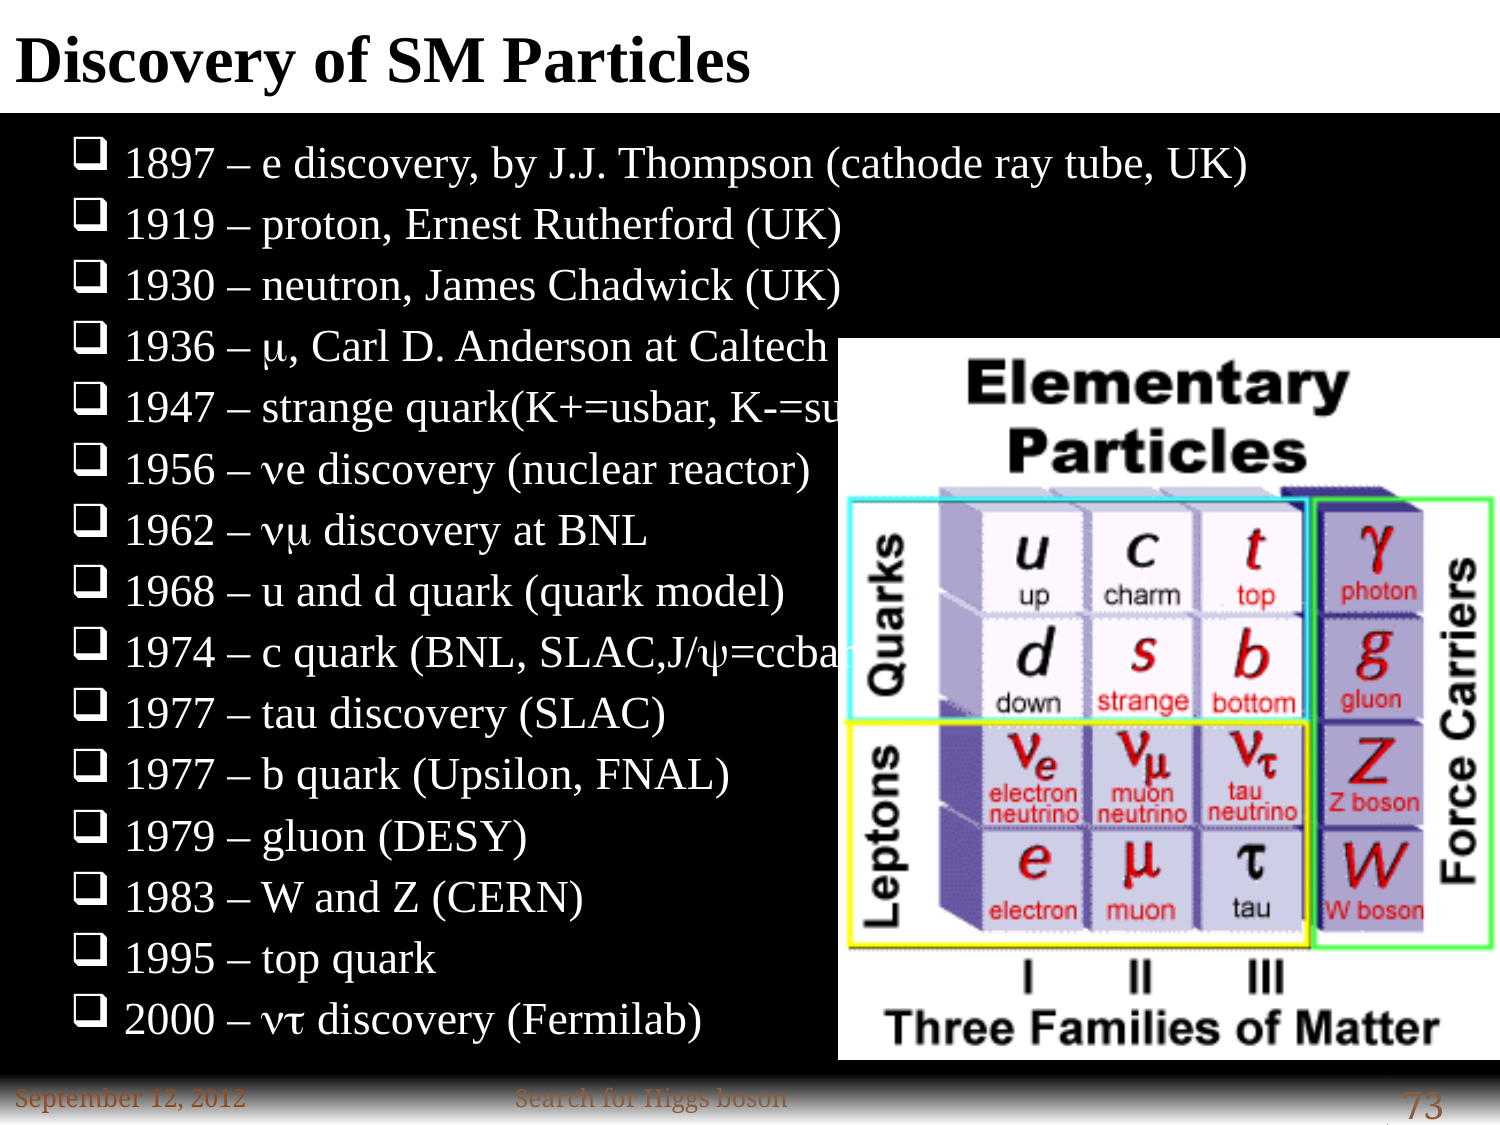

# Discovery of SM Particles
 1897 – e discovery, by J.J. Thompson (cathode ray tube, UK)
 1919 – proton, Ernest Rutherford (UK)
 1930 – neutron, James Chadwick (UK)
 1936 – m, Carl D. Anderson at Caltech
 1947 – strange quark(K+=usbar, K-=subar)
 1956 – ne discovery (nuclear reactor)
 1962 – nm discovery at BNL
 1968 – u and d quark (quark model)
 1974 – c quark (BNL, SLAC,J/y=ccbar)
 1977 – tau discovery (SLAC)
 1977 – b quark (Upsilon, FNAL)
 1979 – gluon (DESY)
 1983 – W and Z (CERN)
 1995 – top quark
 2000 – nt discovery (Fermilab)
September 12, 2012
Search for Higgs boson